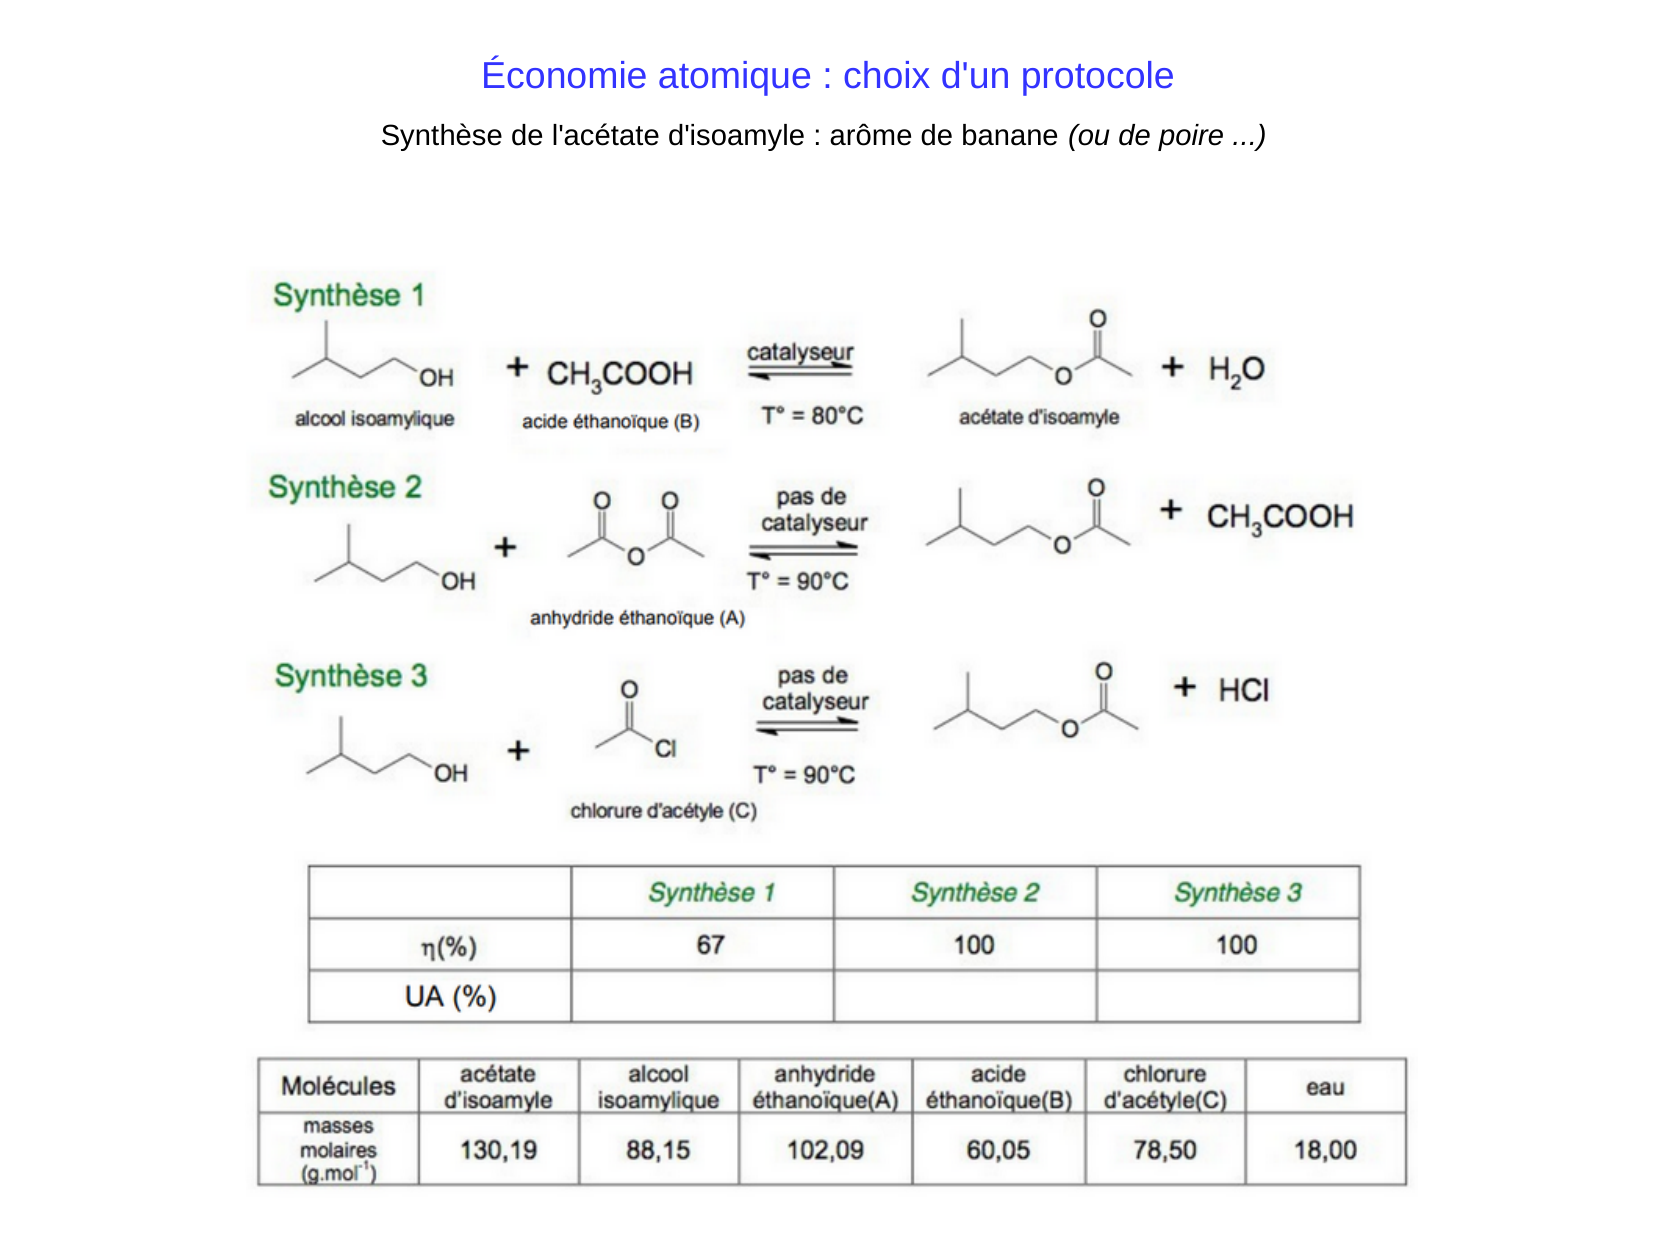

Économie atomique : choix d'un protocole
Synthèse de l'acétate d'isoamyle : arôme de banane (ou de poire ...)